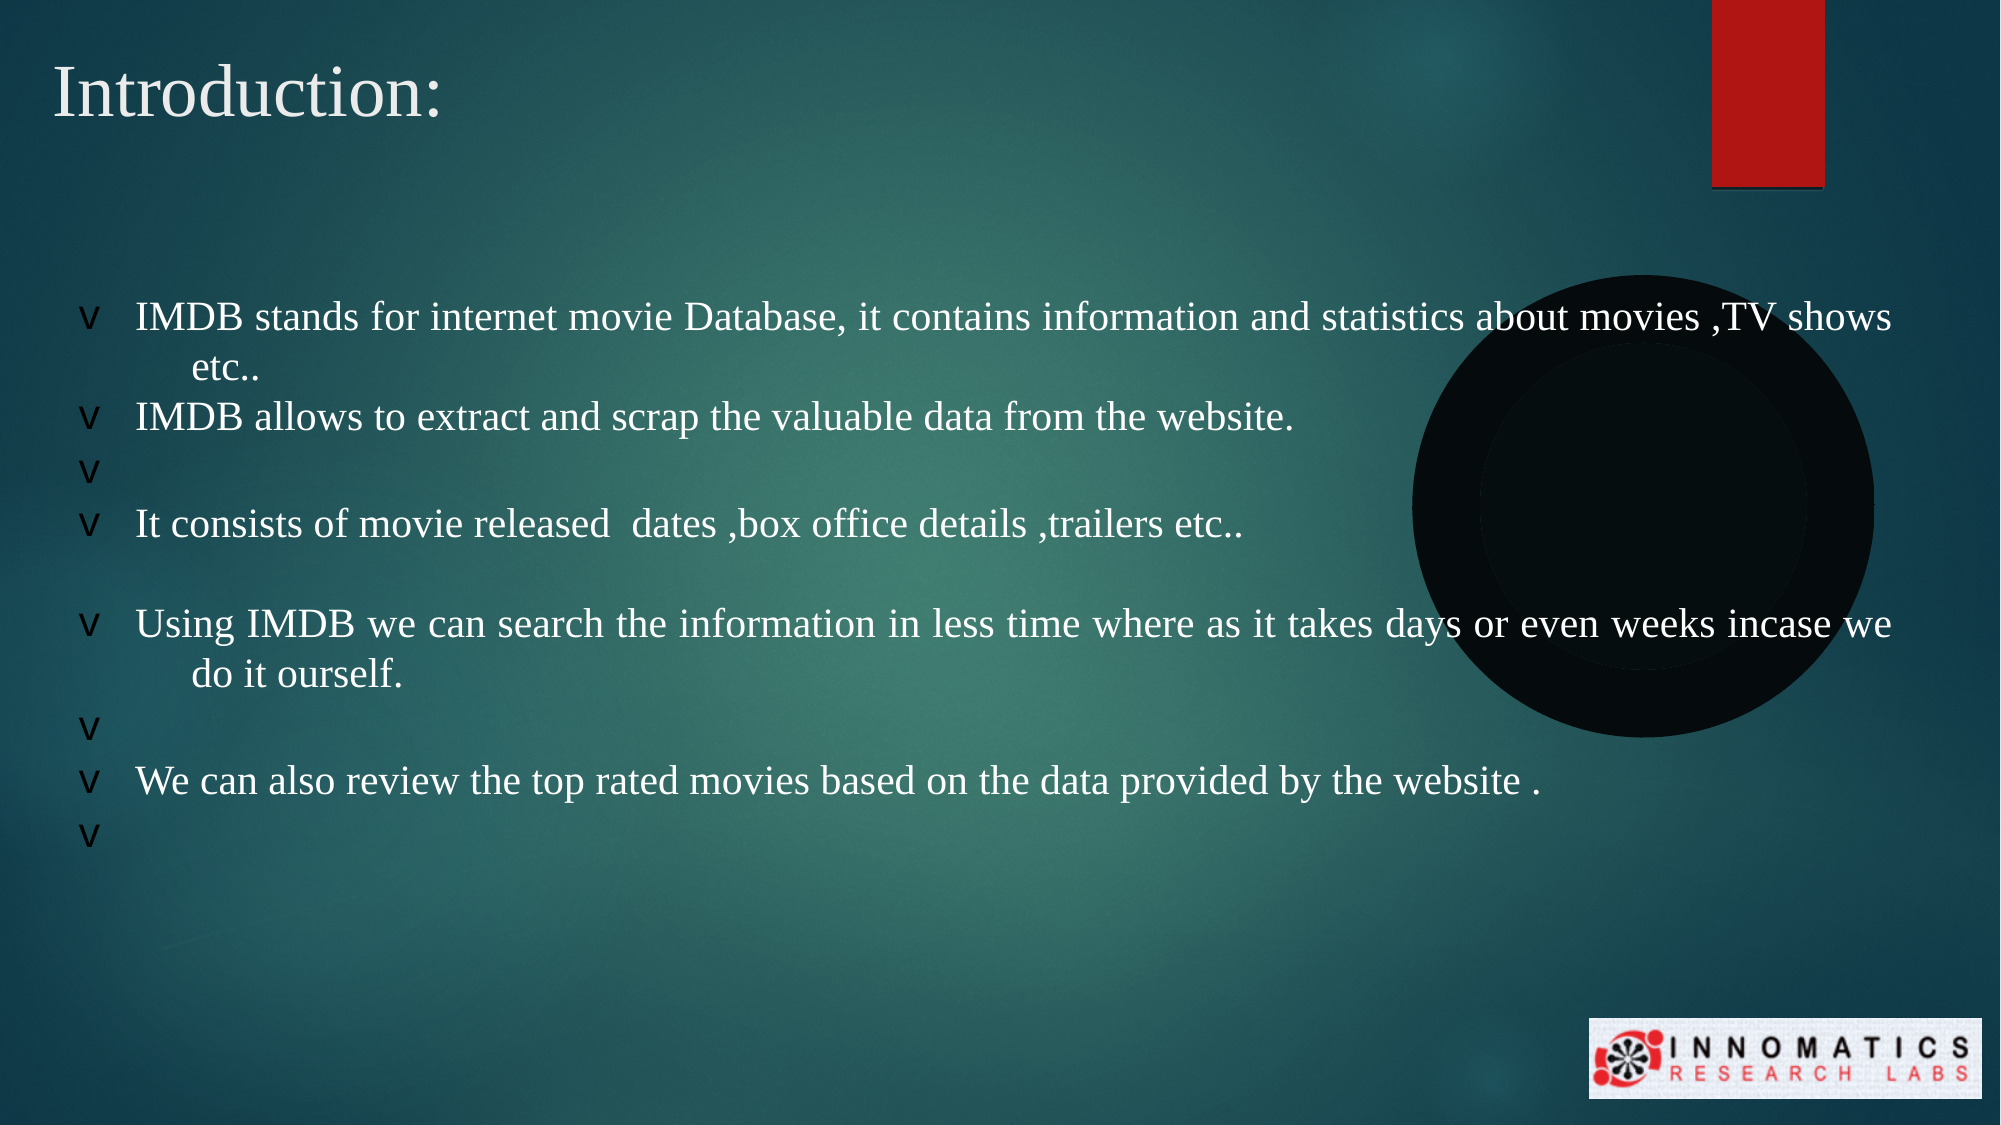

# Introduction:
IMDB stands for internet movie Database, it contains information and statistics about movies ,TV shows etc..
IMDB allows to extract and scrap the valuable data from the website.
It consists of movie released  dates ,box office details ,trailers etc..
Using IMDB we can search the information in less time where as it takes days or even weeks incase we do it ourself.
We can also review the top rated movies based on the data provided by the website .